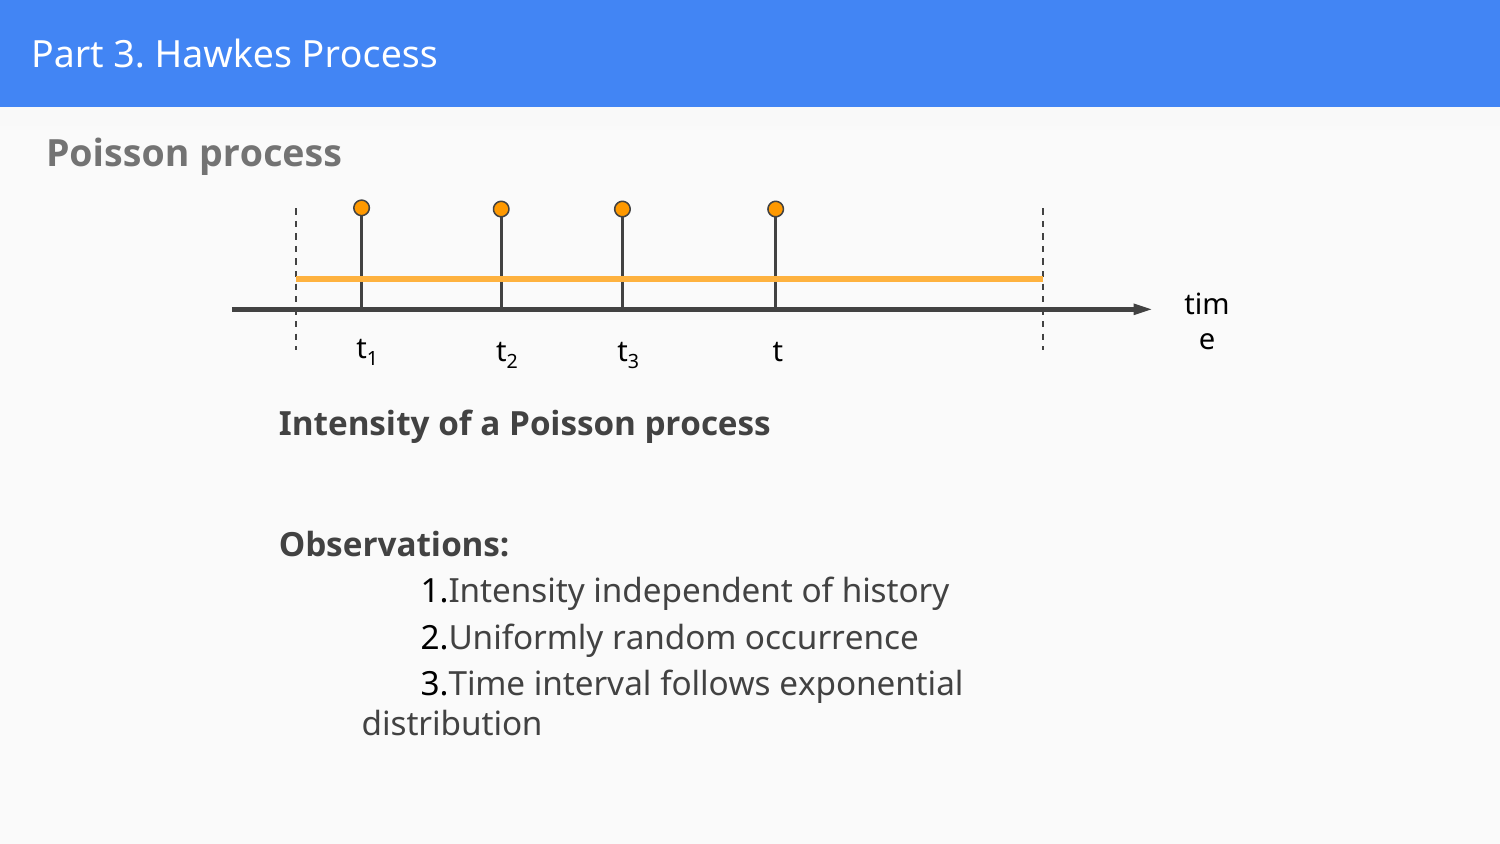

# Part 3. Hawkes Process
Poisson process
time
t1
t2
t3
t
Intensity of a Poisson process
Observations:
Intensity independent of history
Uniformly random occurrence
Time interval follows exponential distribution